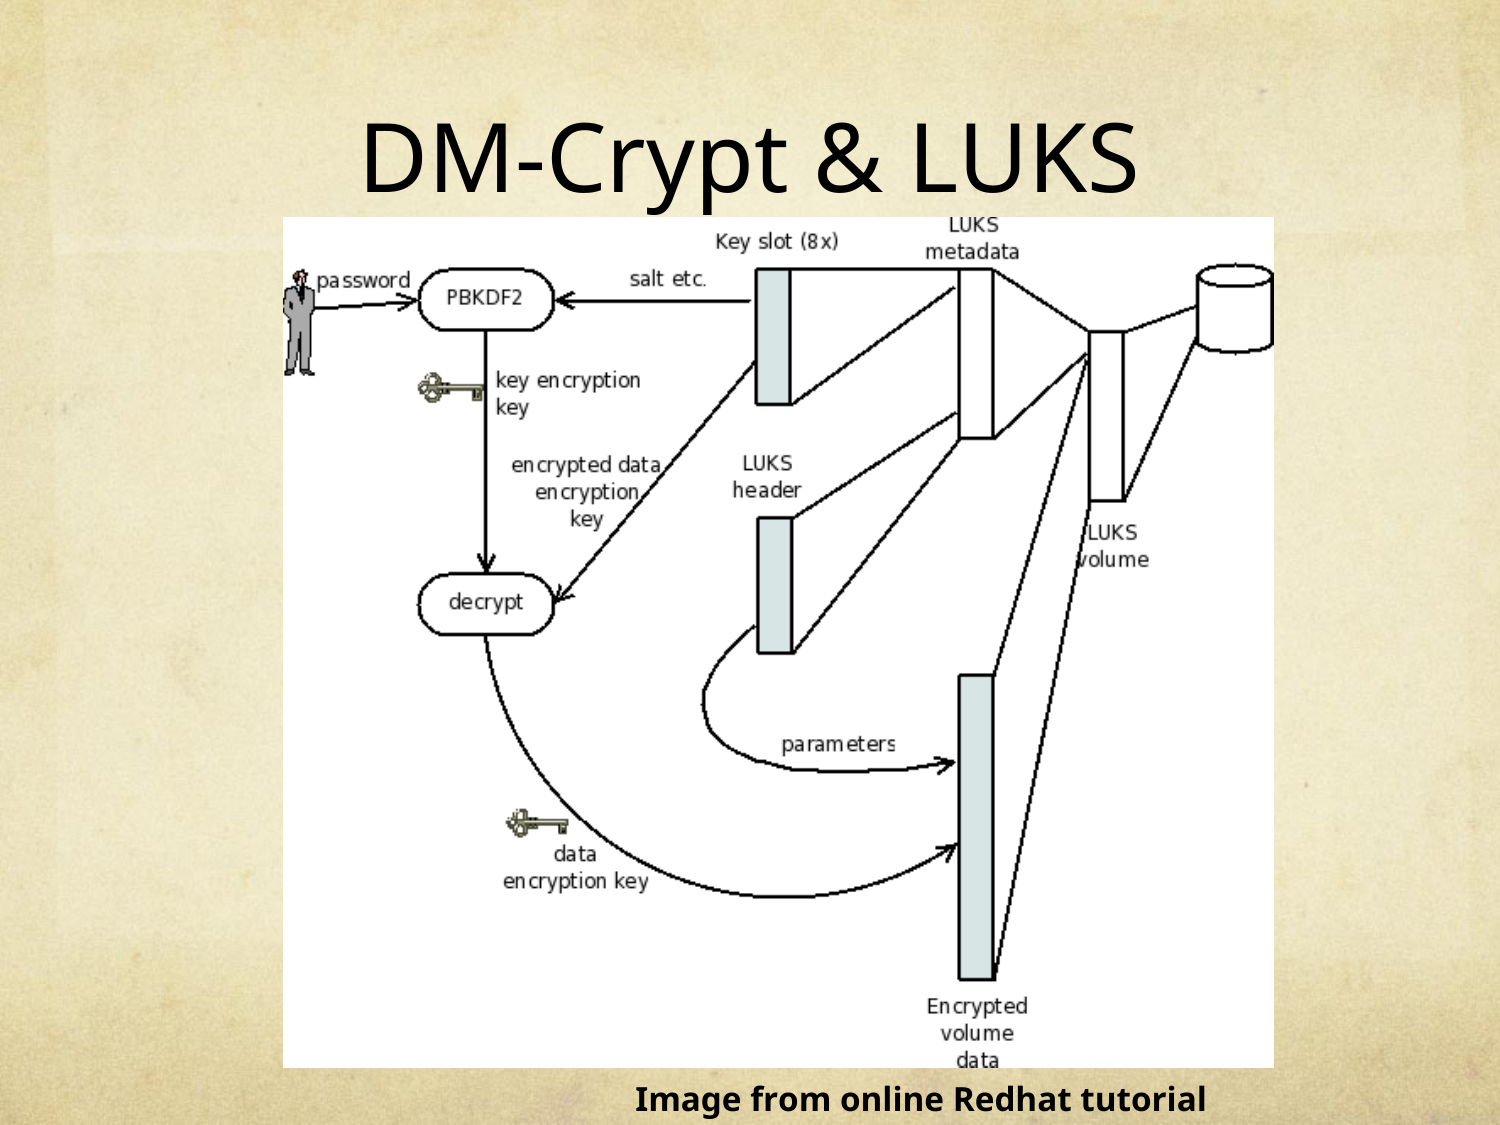

DM-Crypt & LUKS
Image from online Redhat tutorial